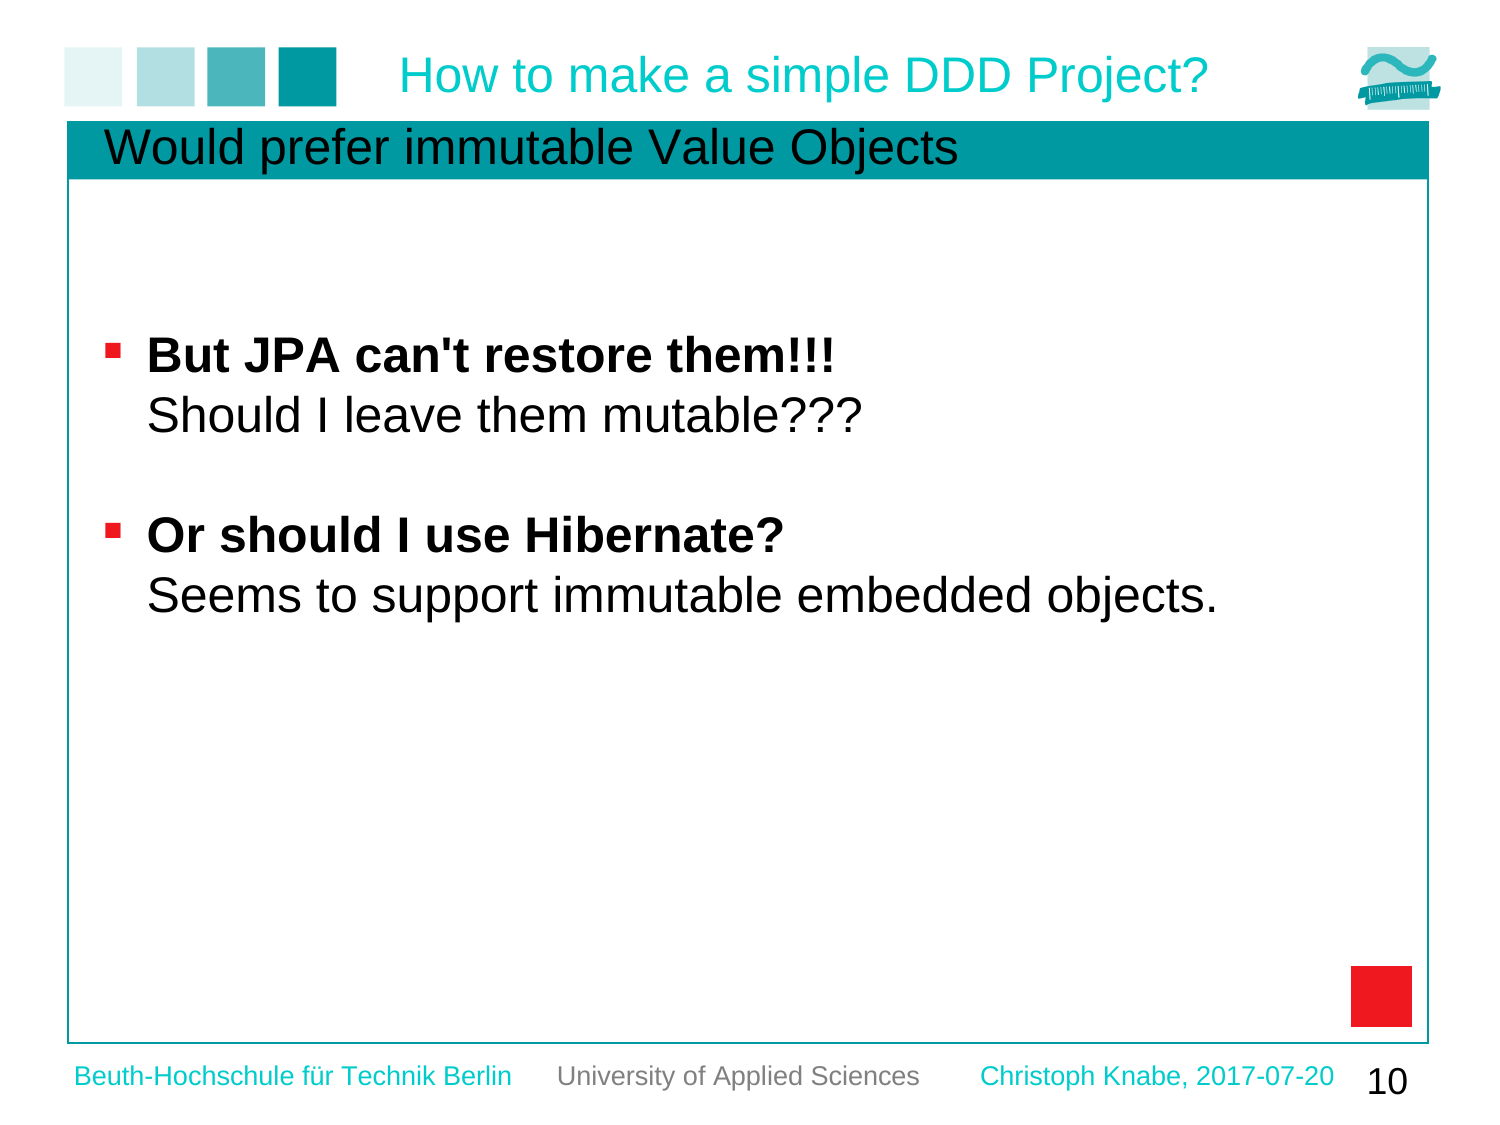

Would prefer immutable Value Objects
But JPA can't restore them!!!
Should I leave them mutable???
Or should I use Hibernate?
Seems to support immutable embedded objects.
10